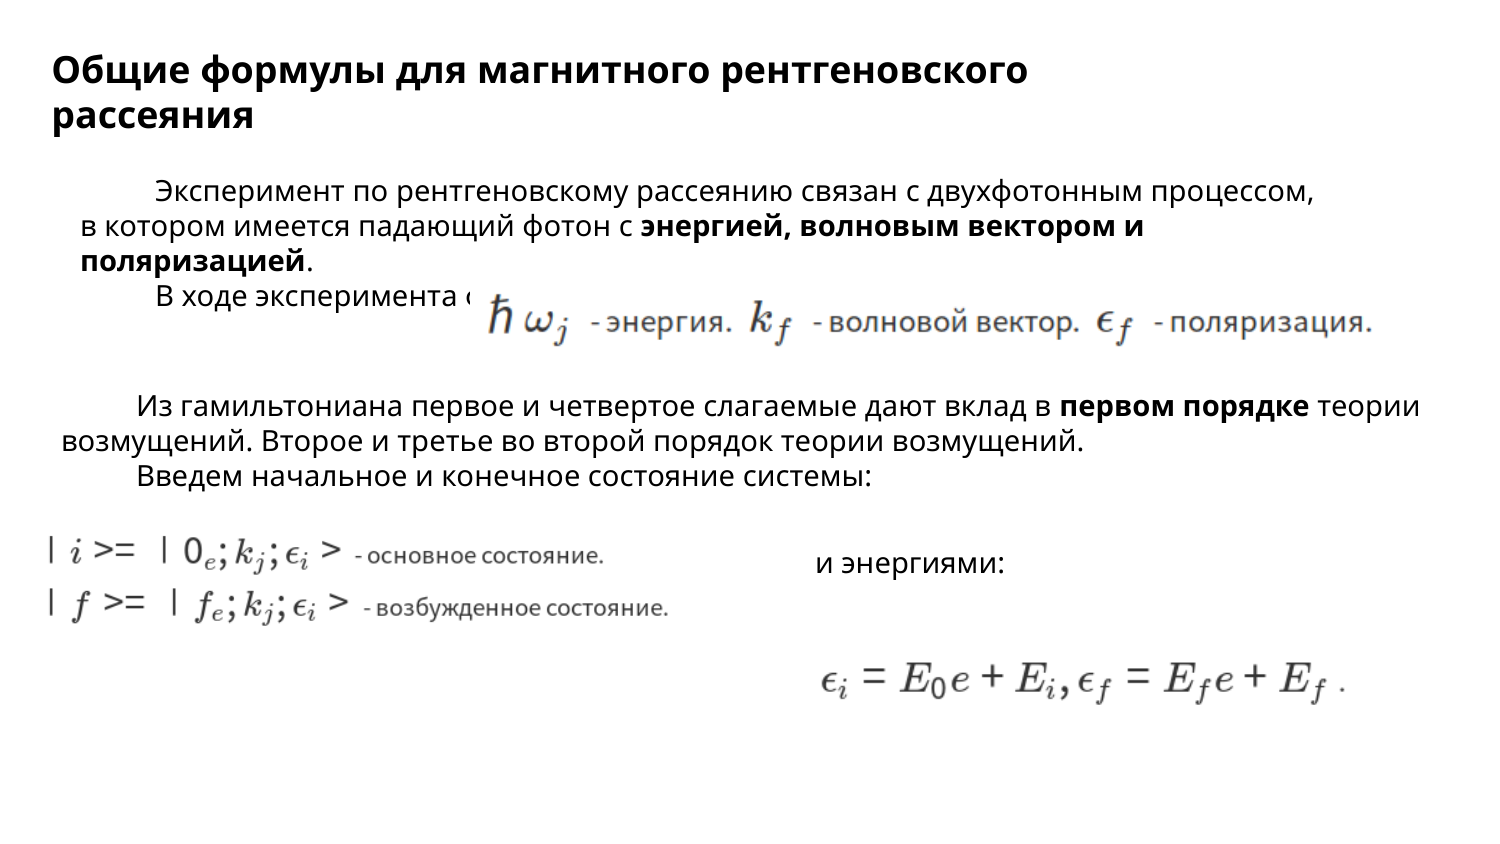

Общие формулы для магнитного рентгеновского рассеяния
Эксперимент по рентгеновскому рассеянию связан с двухфотонным процессом, в котором имеется падающий фотон с энергией, волновым вектором и поляризацией.
В ходе эксперимента фотон аннигилирует вылетает новый фотон.
Из гамильтониана первое и четвертое слагаемые дают вклад в первом порядке теории возмущений. Второе и третье во второй порядок теории возмущений.
Введем начальное и конечное состояние системы:
и энергиями: